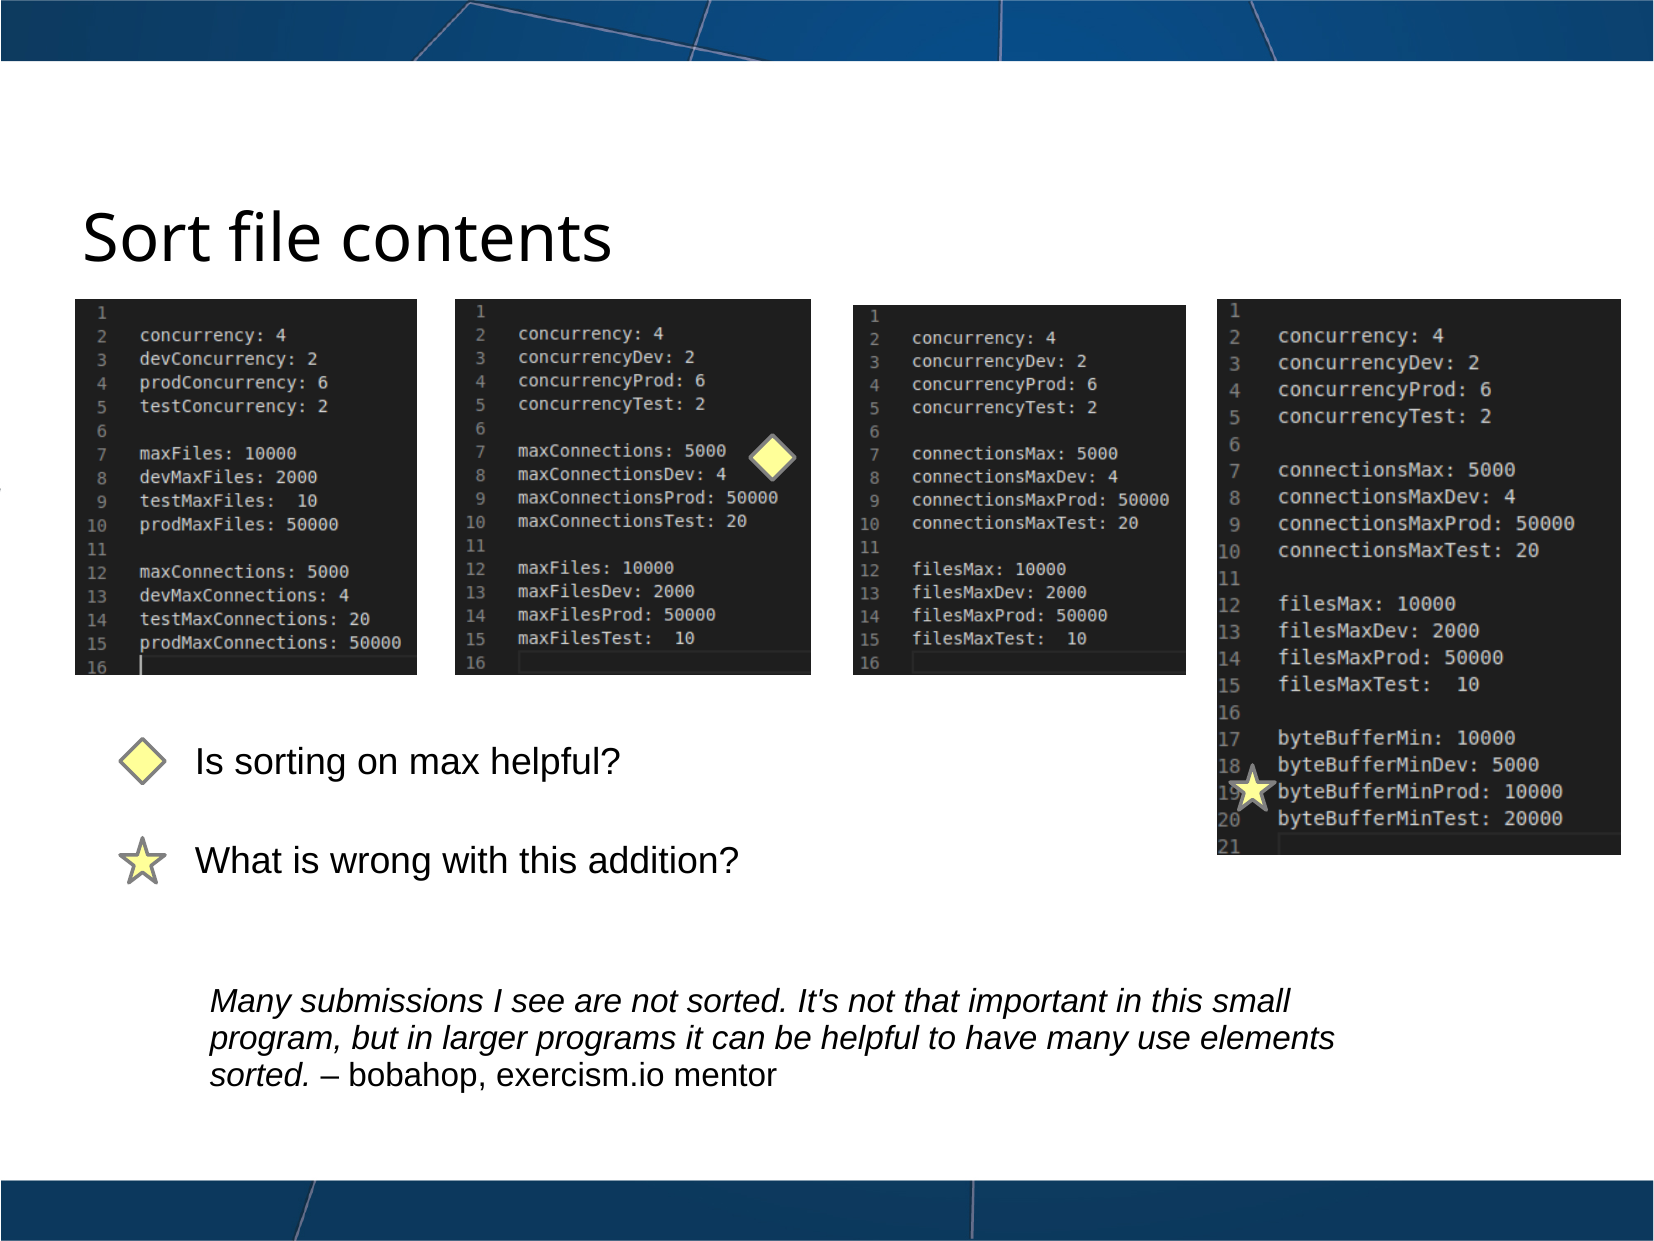

# Sort file contents
Is sorting on max helpful?
What is wrong with this addition?
Many submissions I see are not sorted. It's not that important in this small program, but in larger programs it can be helpful to have many use elements sorted. – bobahop, exercism.io mentor